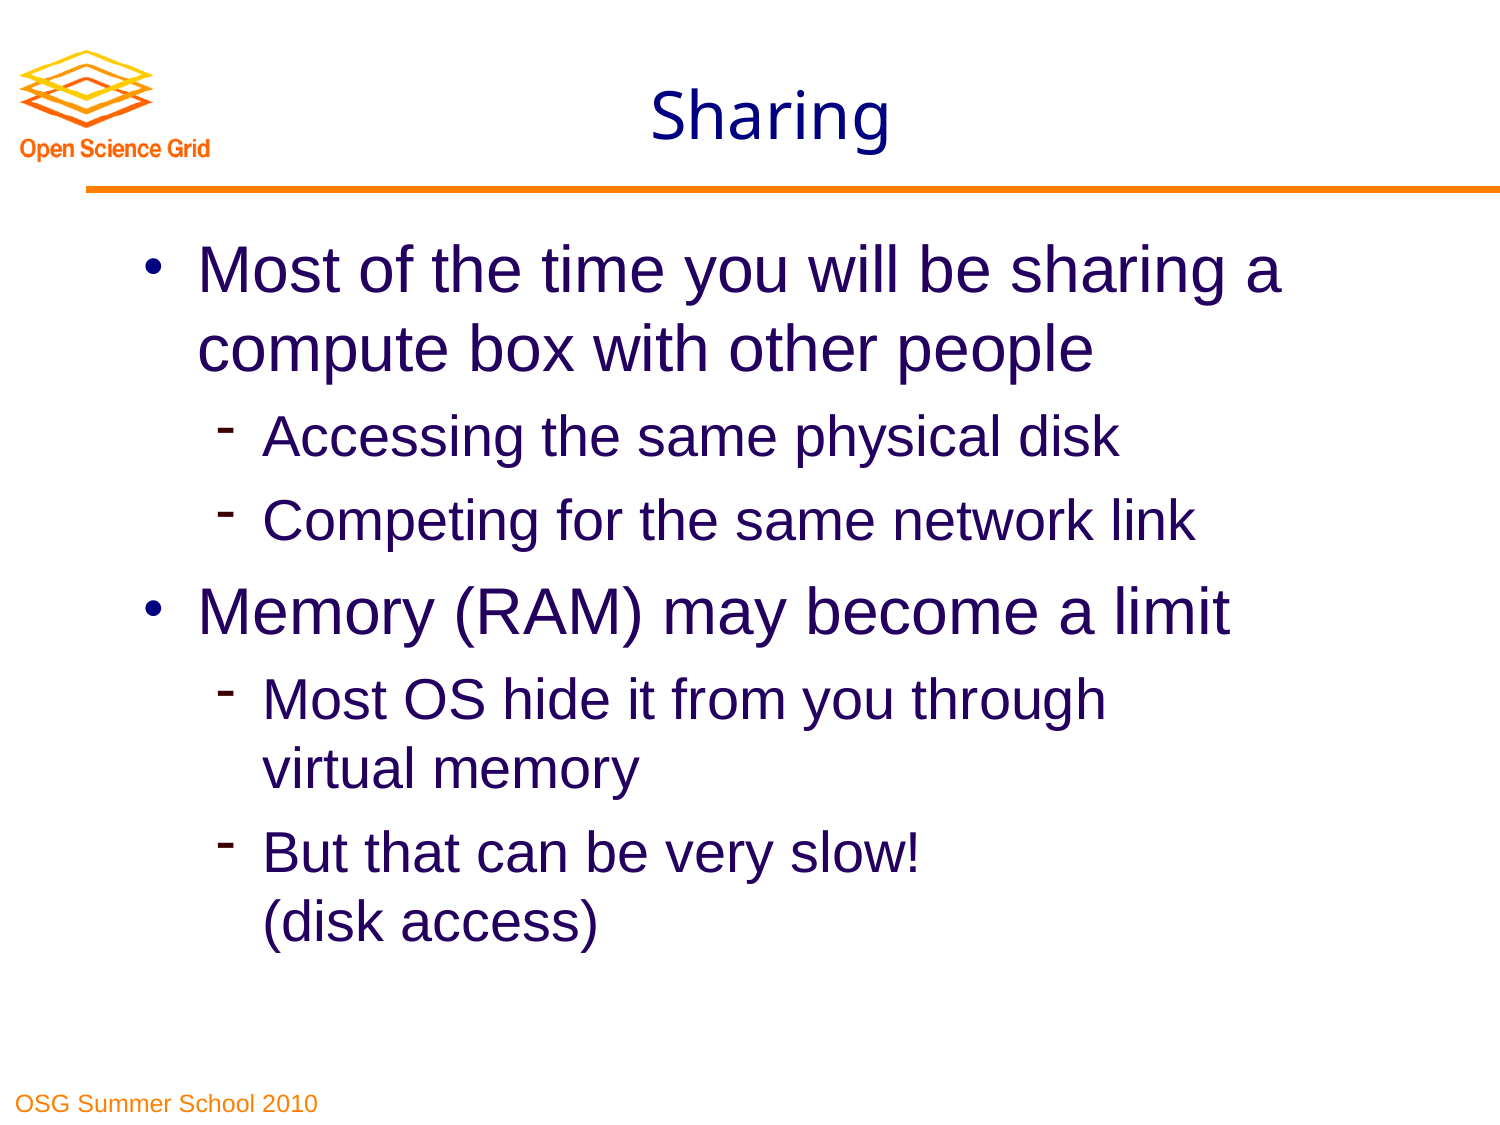

# Sharing
Most of the time you will be sharing a compute box with other people
Accessing the same physical disk
Competing for the same network link
Memory (RAM) may become a limit
Most OS hide it from you through
virtual memory
But that can be very slow!
(disk access)